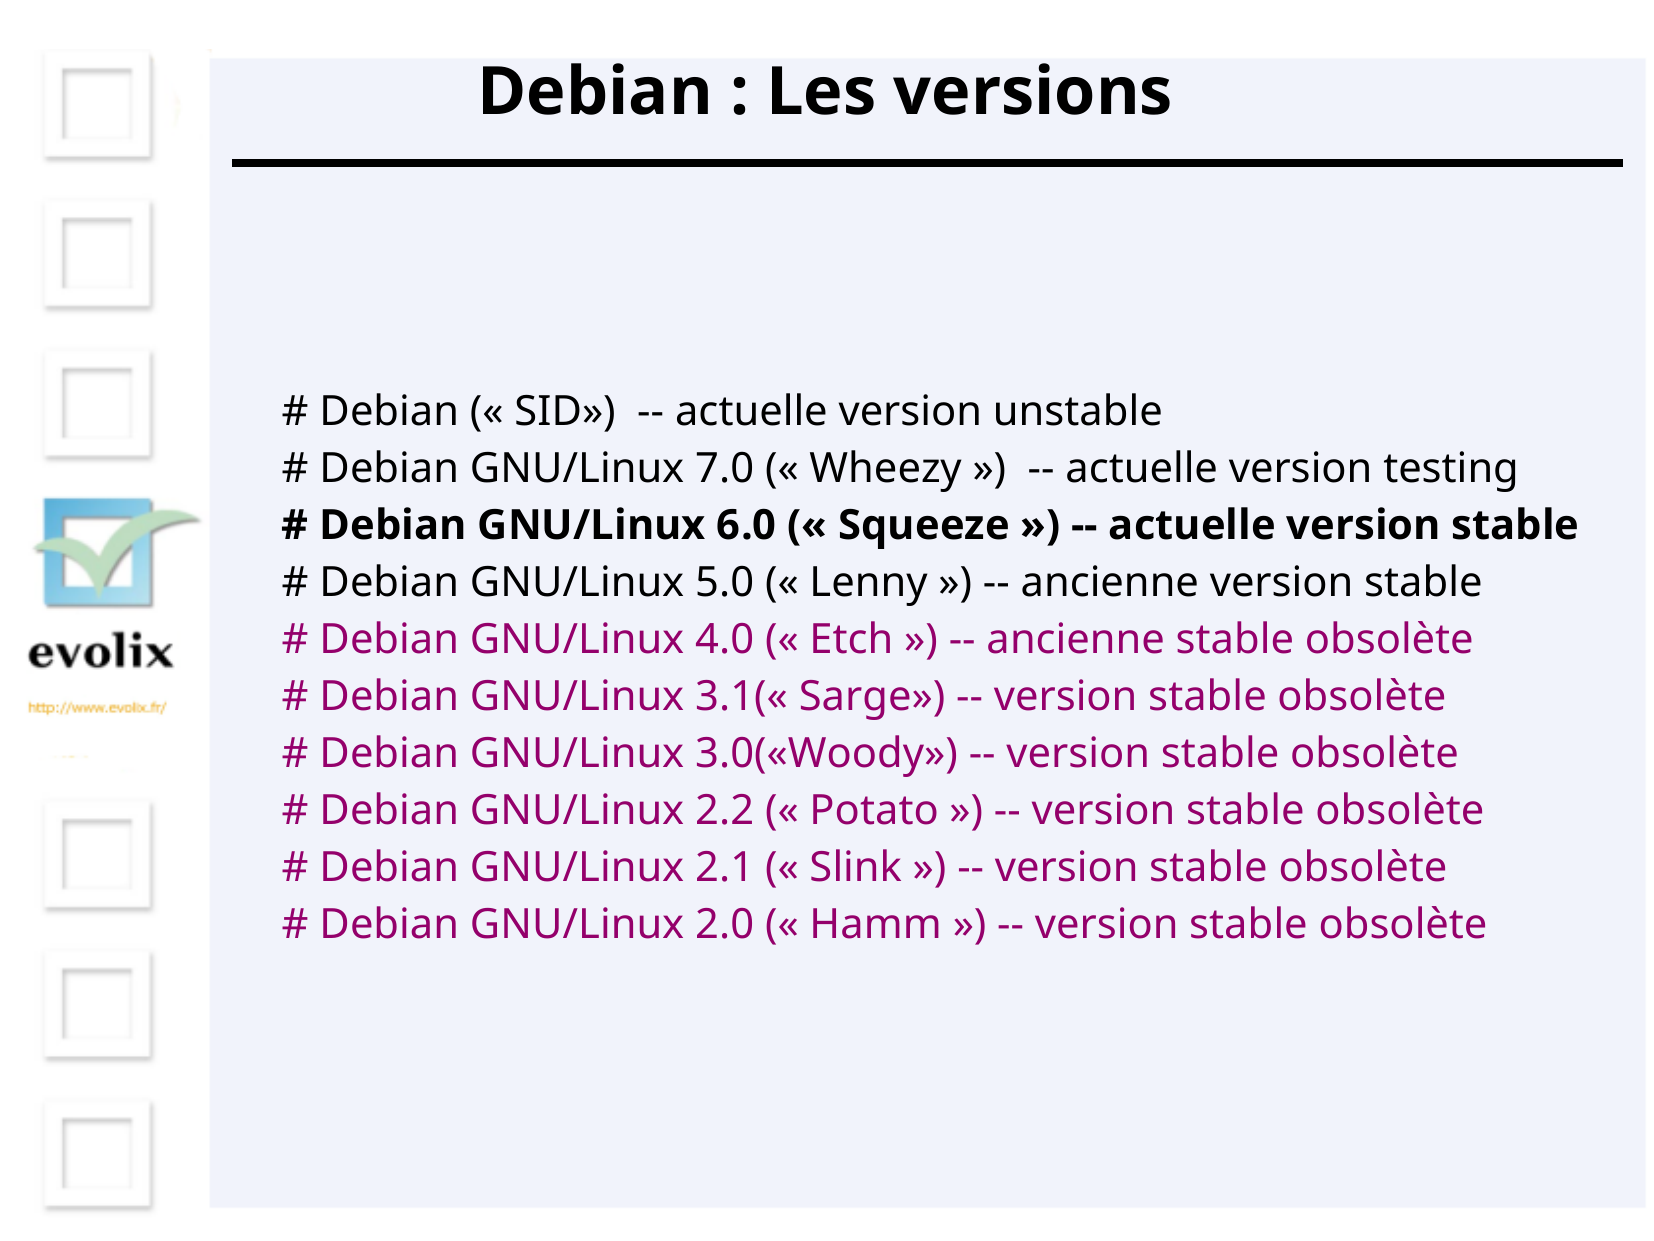

# Debian : Les versions
# Debian (« SID») -- actuelle version unstable
# Debian GNU/Linux 7.0 (« Wheezy ») -- actuelle version testing
# Debian GNU/Linux 6.0 (« Squeeze ») -- actuelle version stable
# Debian GNU/Linux 5.0 (« Lenny ») -- ancienne version stable
# Debian GNU/Linux 4.0 (« Etch ») -- ancienne stable obsolète
# Debian GNU/Linux 3.1(« Sarge») -- version stable obsolète
# Debian GNU/Linux 3.0(«Woody») -- version stable obsolète
# Debian GNU/Linux 2.2 (« Potato ») -- version stable obsolète
# Debian GNU/Linux 2.1 (« Slink ») -- version stable obsolète
# Debian GNU/Linux 2.0 (« Hamm ») -- version stable obsolète